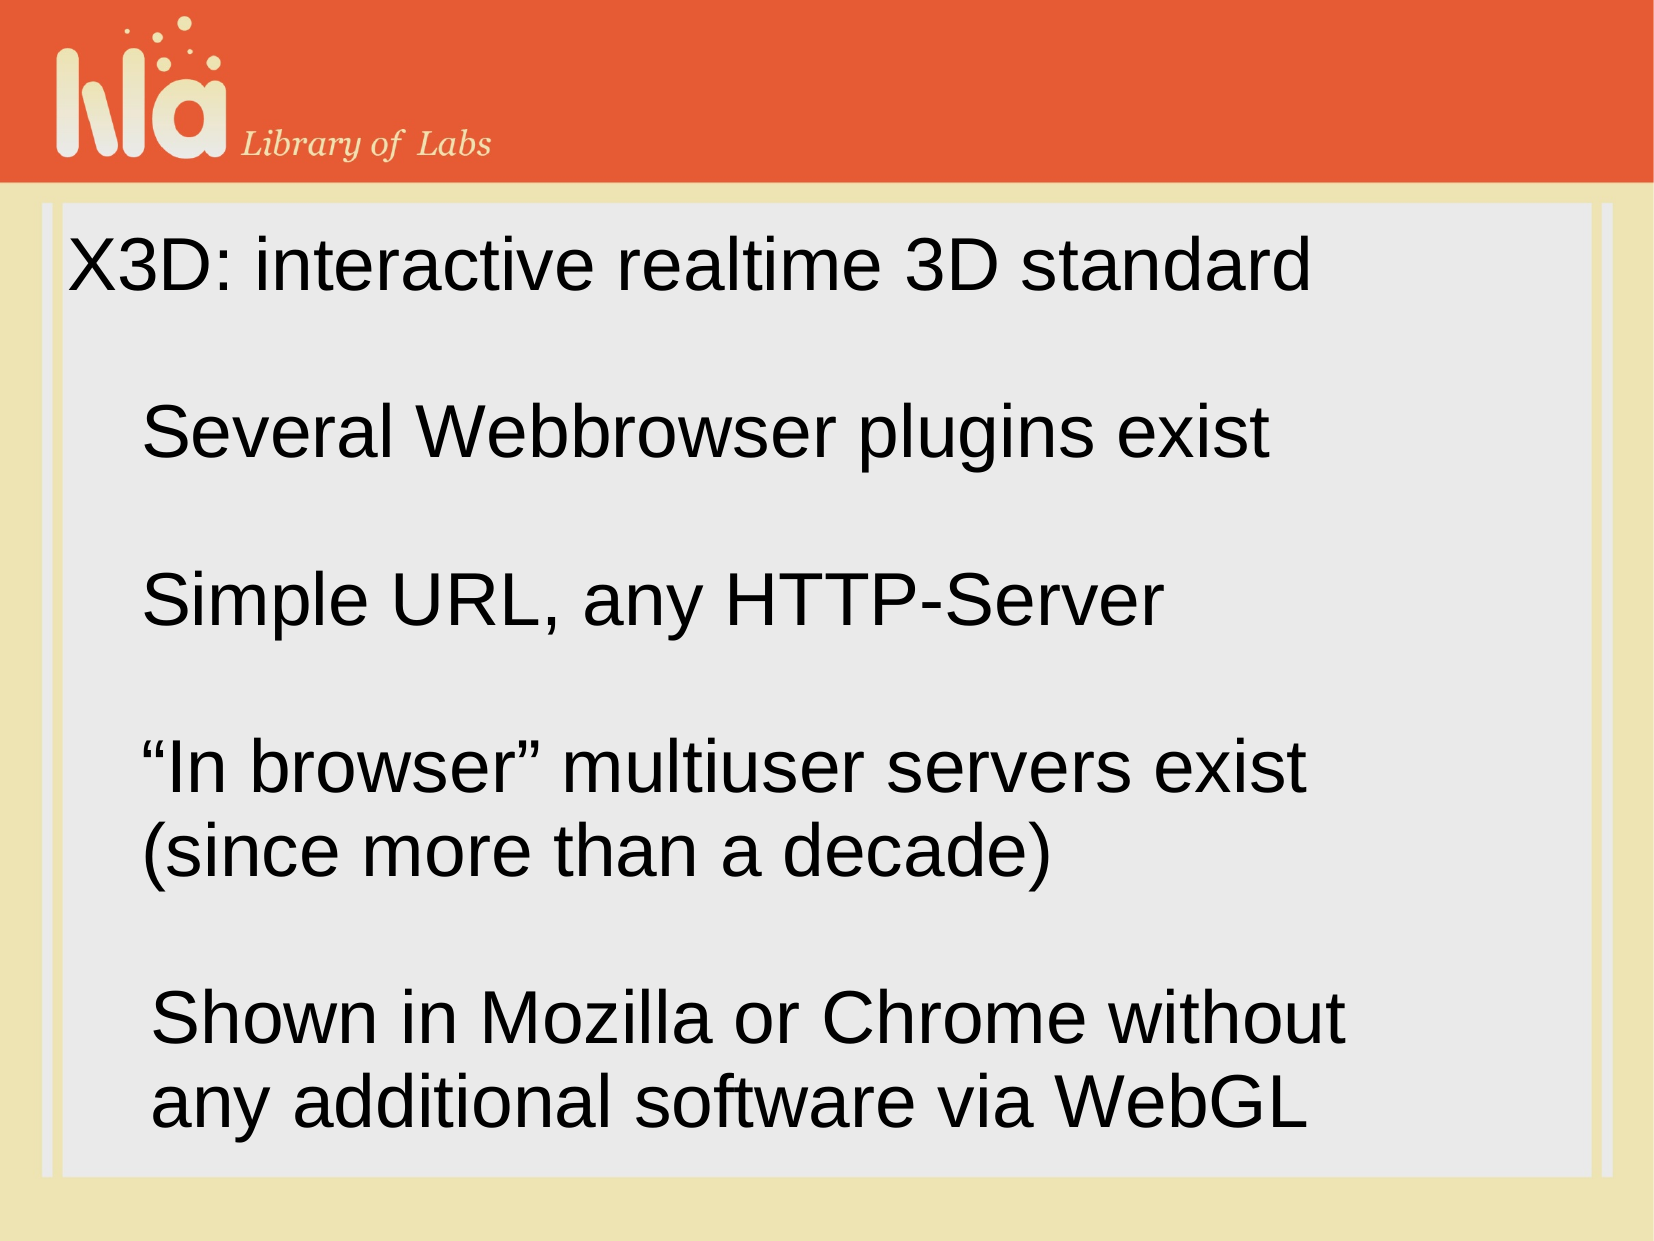

X3D: interactive realtime 3D standard
	Several Webbrowser plugins exist
	Simple URL, any HTTP-Server
 	“In browser” multiuser servers exist
	(since more than a decade)
 Shown in Mozilla or Chrome without
 any additional software via WebGL